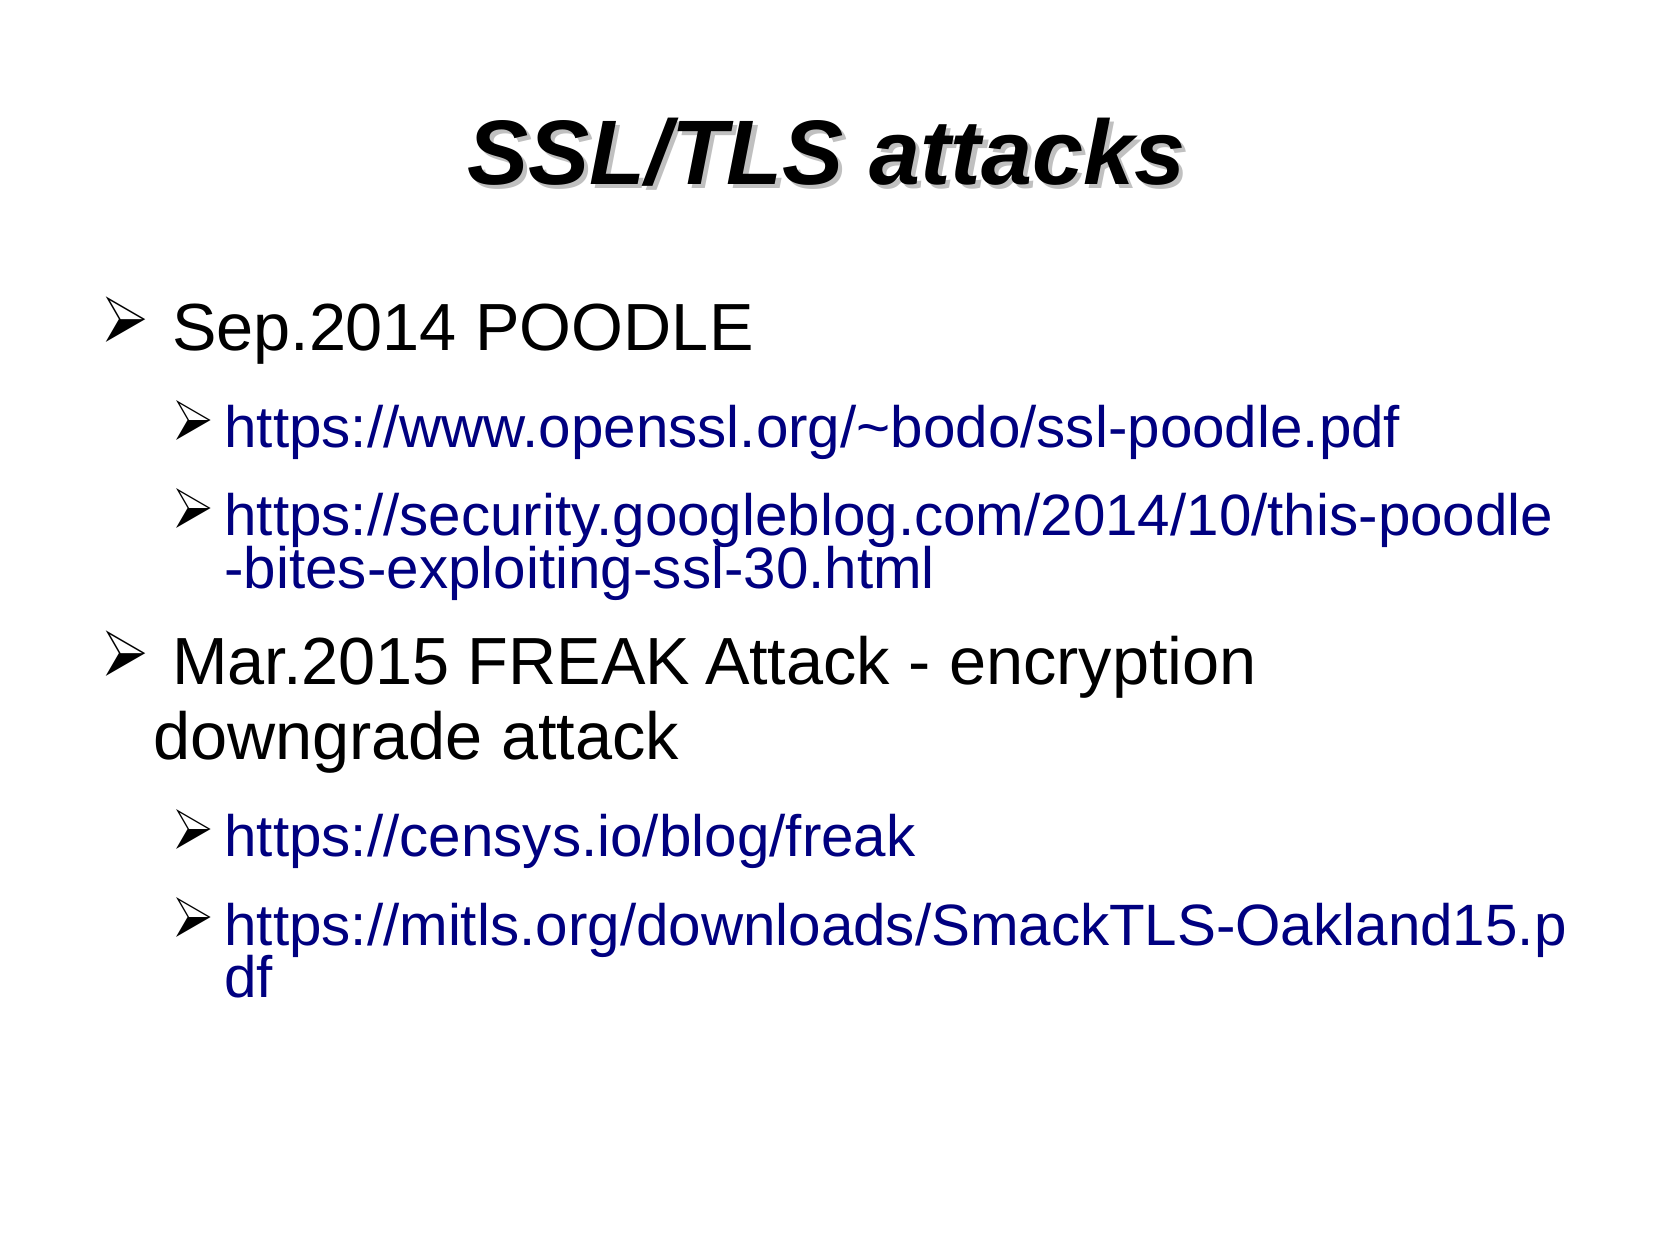

# SSL/TLS attacks
 Sep.2014 POODLE
https://www.openssl.org/~bodo/ssl-poodle.pdf
https://security.googleblog.com/2014/10/this-poodle-bites-exploiting-ssl-30.html
 Mar.2015 FREAK Attack - encryption downgrade attack
https://censys.io/blog/freak
https://mitls.org/downloads/SmackTLS-Oakland15.pdf